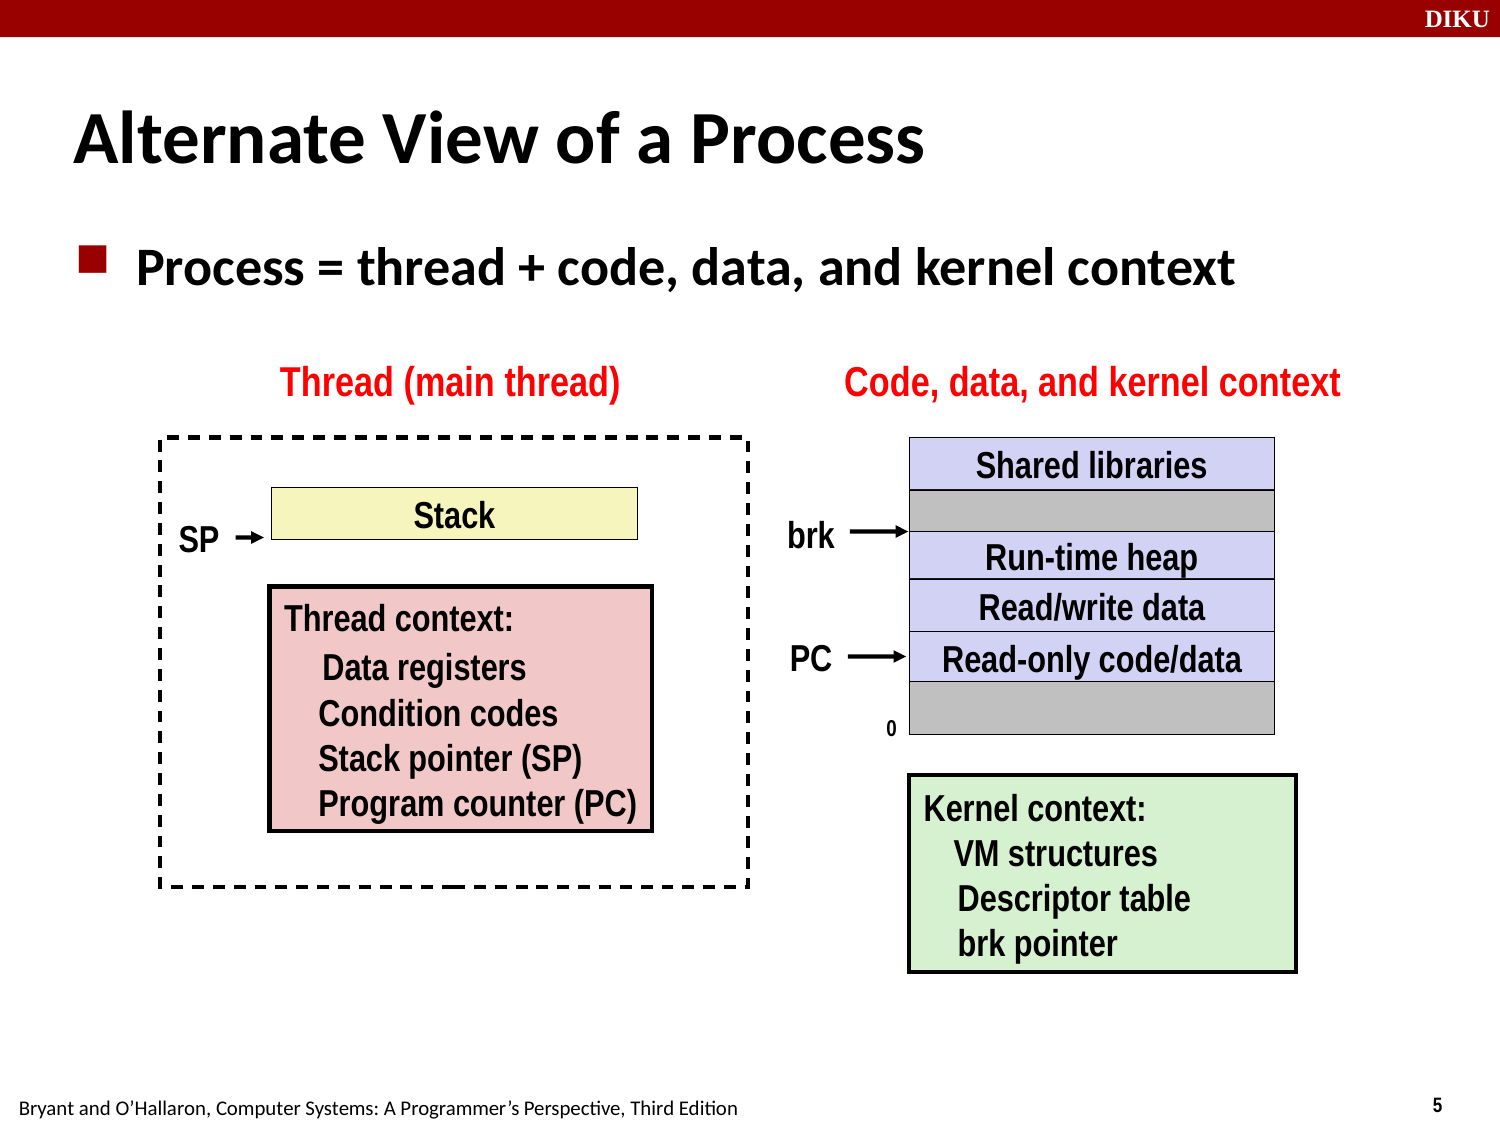

Alternate View of a Process
Process = thread + code, data, and kernel context
Thread (main thread)
 Code, data, and kernel context
Shared libraries
Stack
brk
SP
Run-time heap
Read/write data
Thread context:
 Data registers
 Condition codes
 Stack pointer (SP)
 Program counter (PC)
PC
Read-only code/data
0
Kernel context:
 VM structures
 Descriptor table
 brk pointer